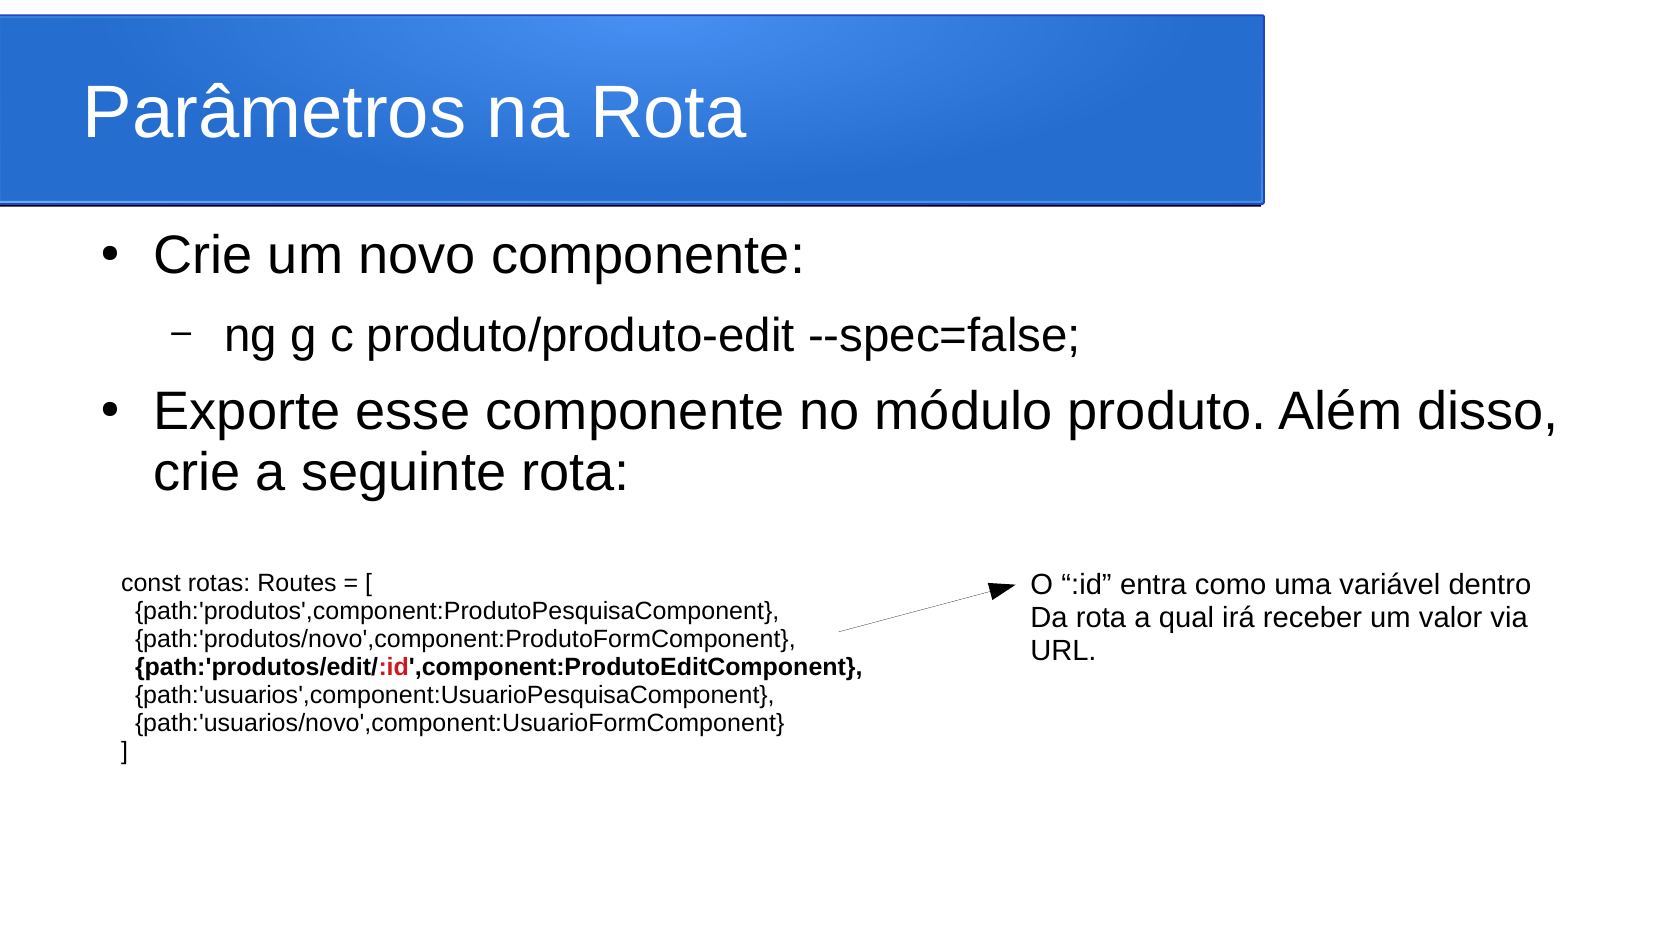

# Parâmetros na Rota
Crie um novo componente:
ng g c produto/produto-edit --spec=false;
Exporte esse componente no módulo produto. Além disso, crie a seguinte rota:
const rotas: Routes = [
 {path:'produtos',component:ProdutoPesquisaComponent},
 {path:'produtos/novo',component:ProdutoFormComponent},
 {path:'produtos/edit/:id',component:ProdutoEditComponent},
 {path:'usuarios',component:UsuarioPesquisaComponent},
 {path:'usuarios/novo',component:UsuarioFormComponent}
]
O “:id” entra como uma variável dentro
Da rota a qual irá receber um valor via
URL.